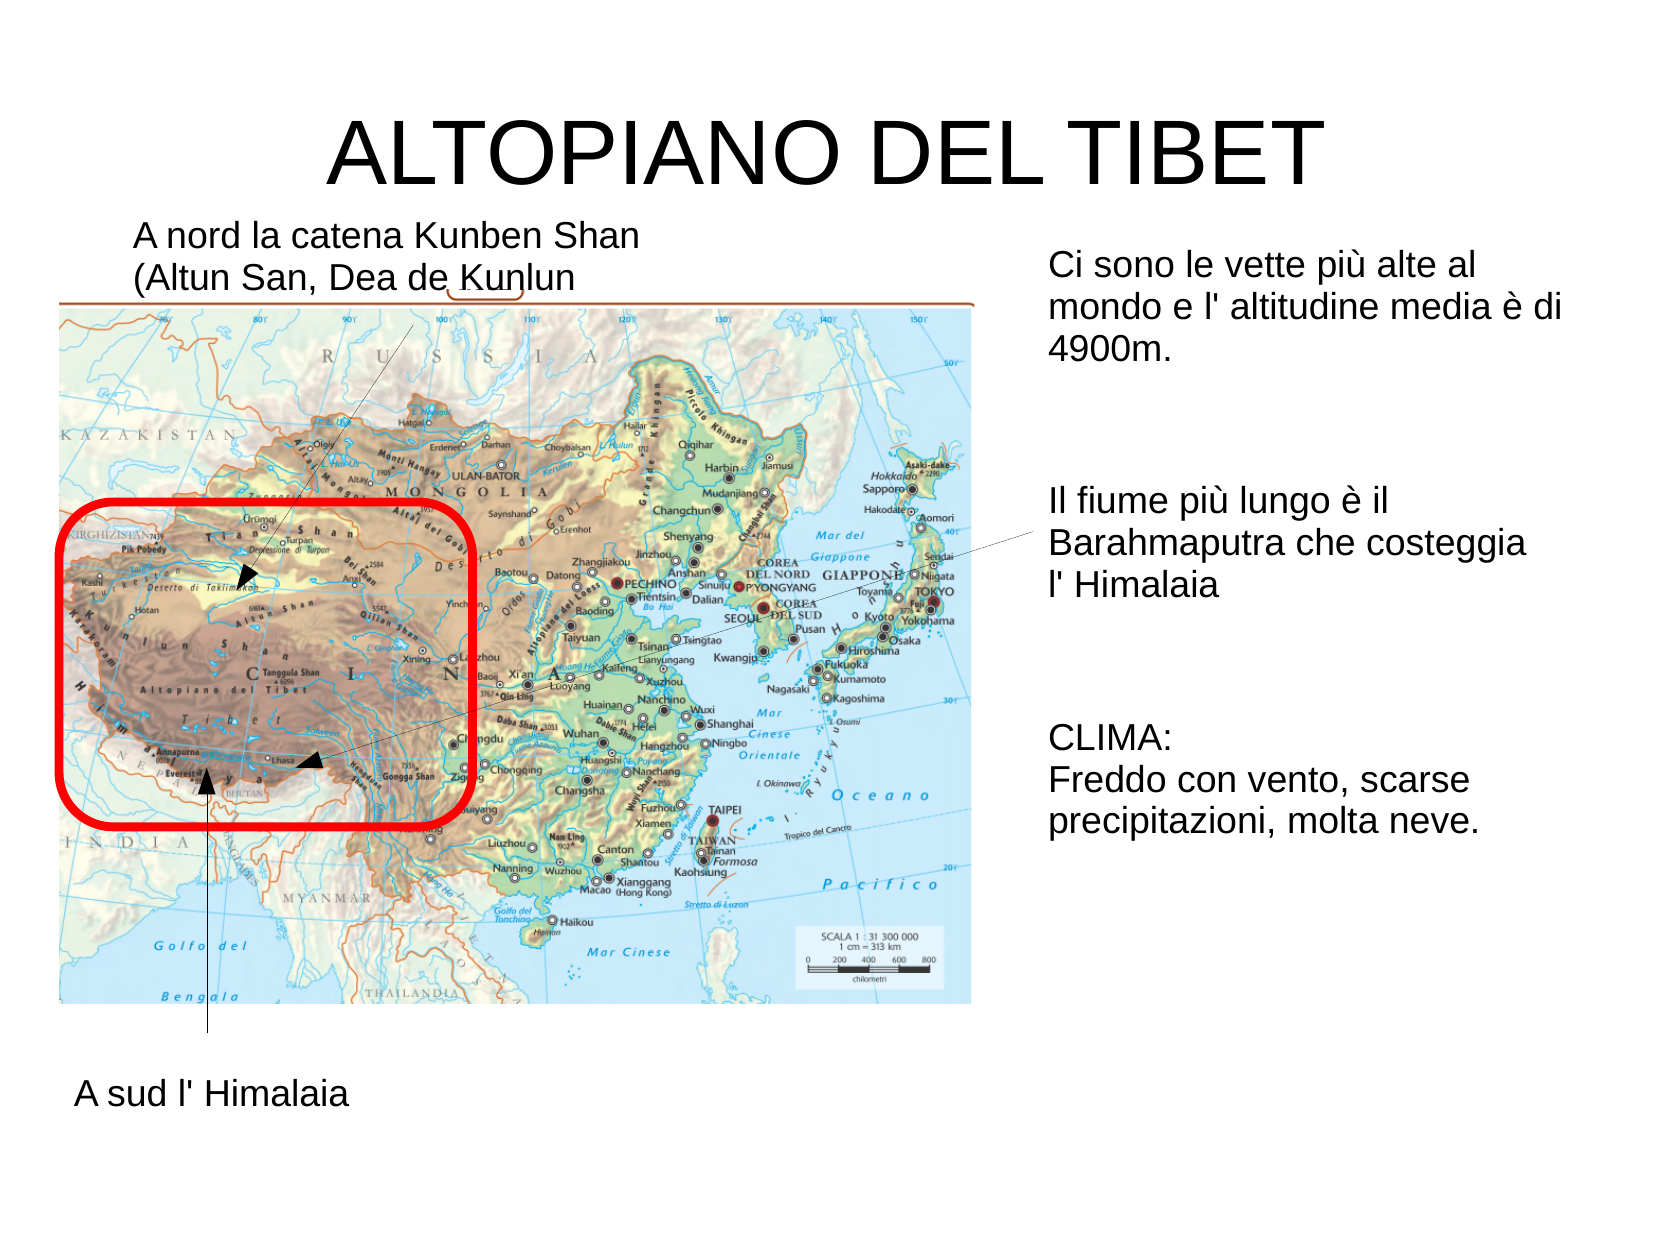

# ALTOPIANO DEL TIBET
A nord la catena Kunben Shan (Altun San, Dea de Kunlun
Ci sono le vette più alte al mondo e l' altitudine media è di 4900m.
Il fiume più lungo è il Barahmaputra che costeggia l' Himalaia
CLIMA:
Freddo con vento, scarse precipitazioni, molta neve.
A sud l' Himalaia